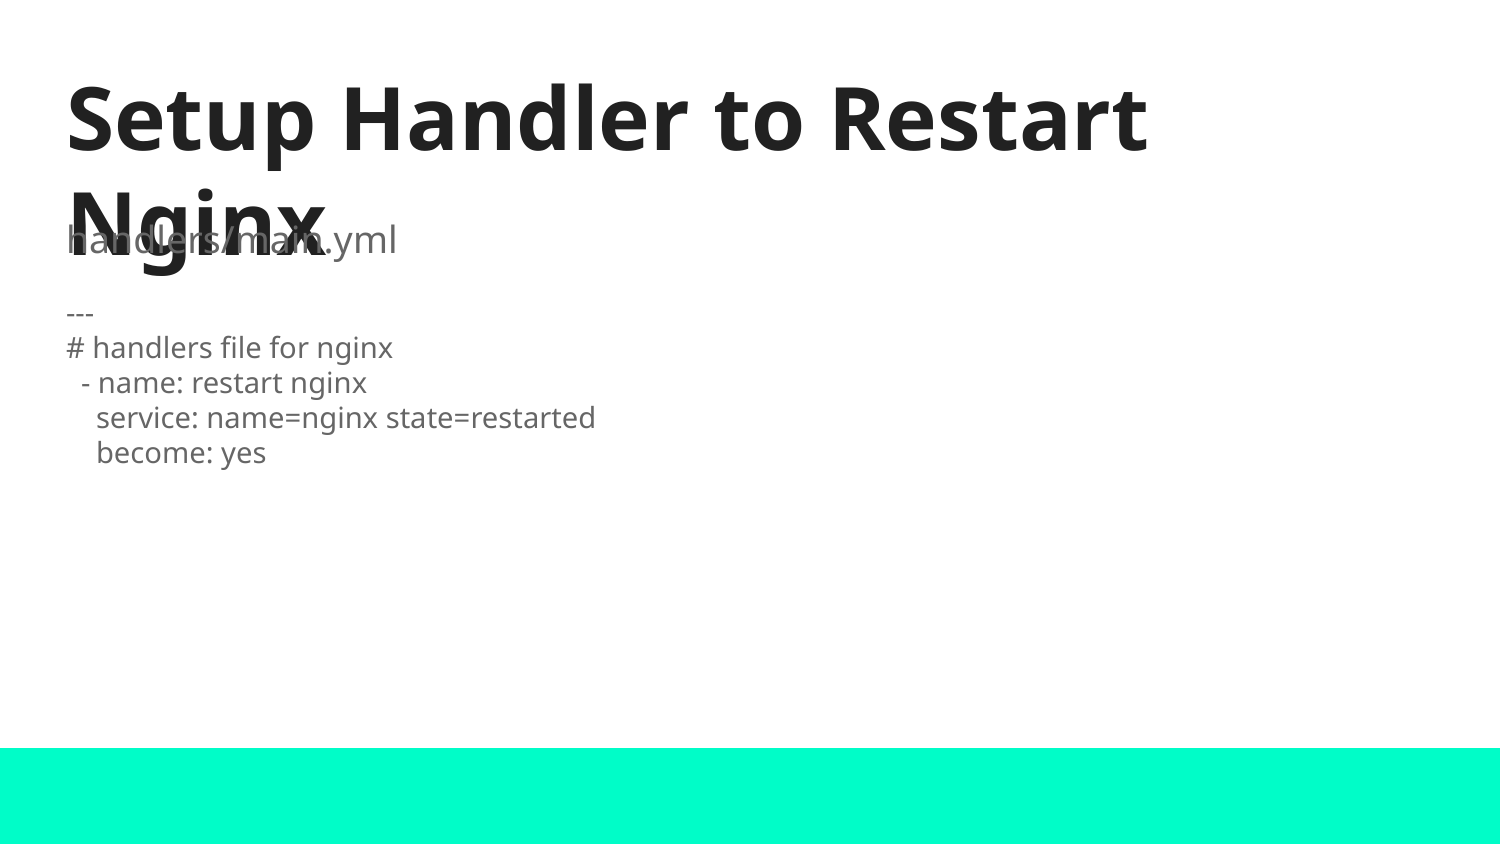

# Setup Handler to Restart Nginx
handlers/main.yml
---
# handlers file for nginx
 - name: restart nginx
 service: name=nginx state=restarted
 become: yes